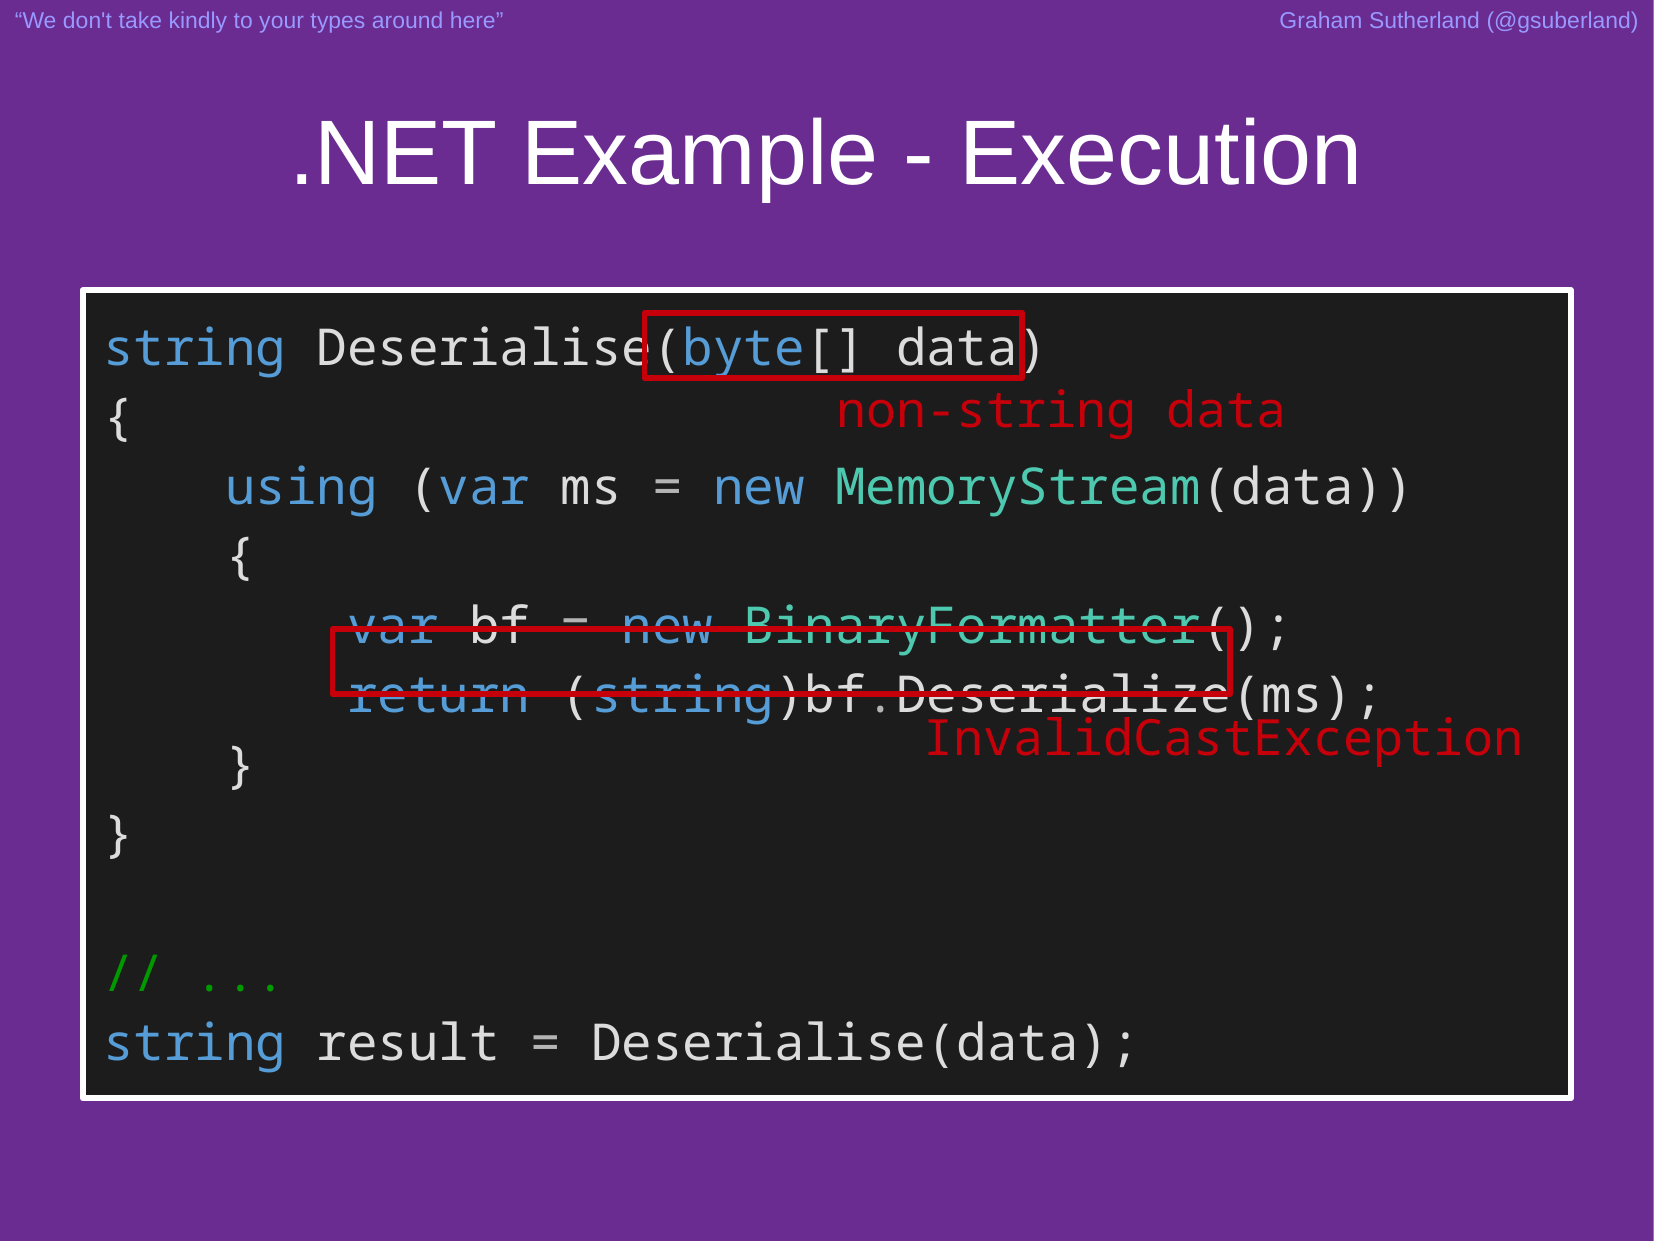

# .NET Example - Execution
string Deserialise(byte[] data)
{
 using (var ms = new MemoryStream(data))
 {
 var bf = new BinaryFormatter();
 return (string)bf.Deserialize(ms);
 }
}
// ...
string result = Deserialise(data);
non-string data
InvalidCastException